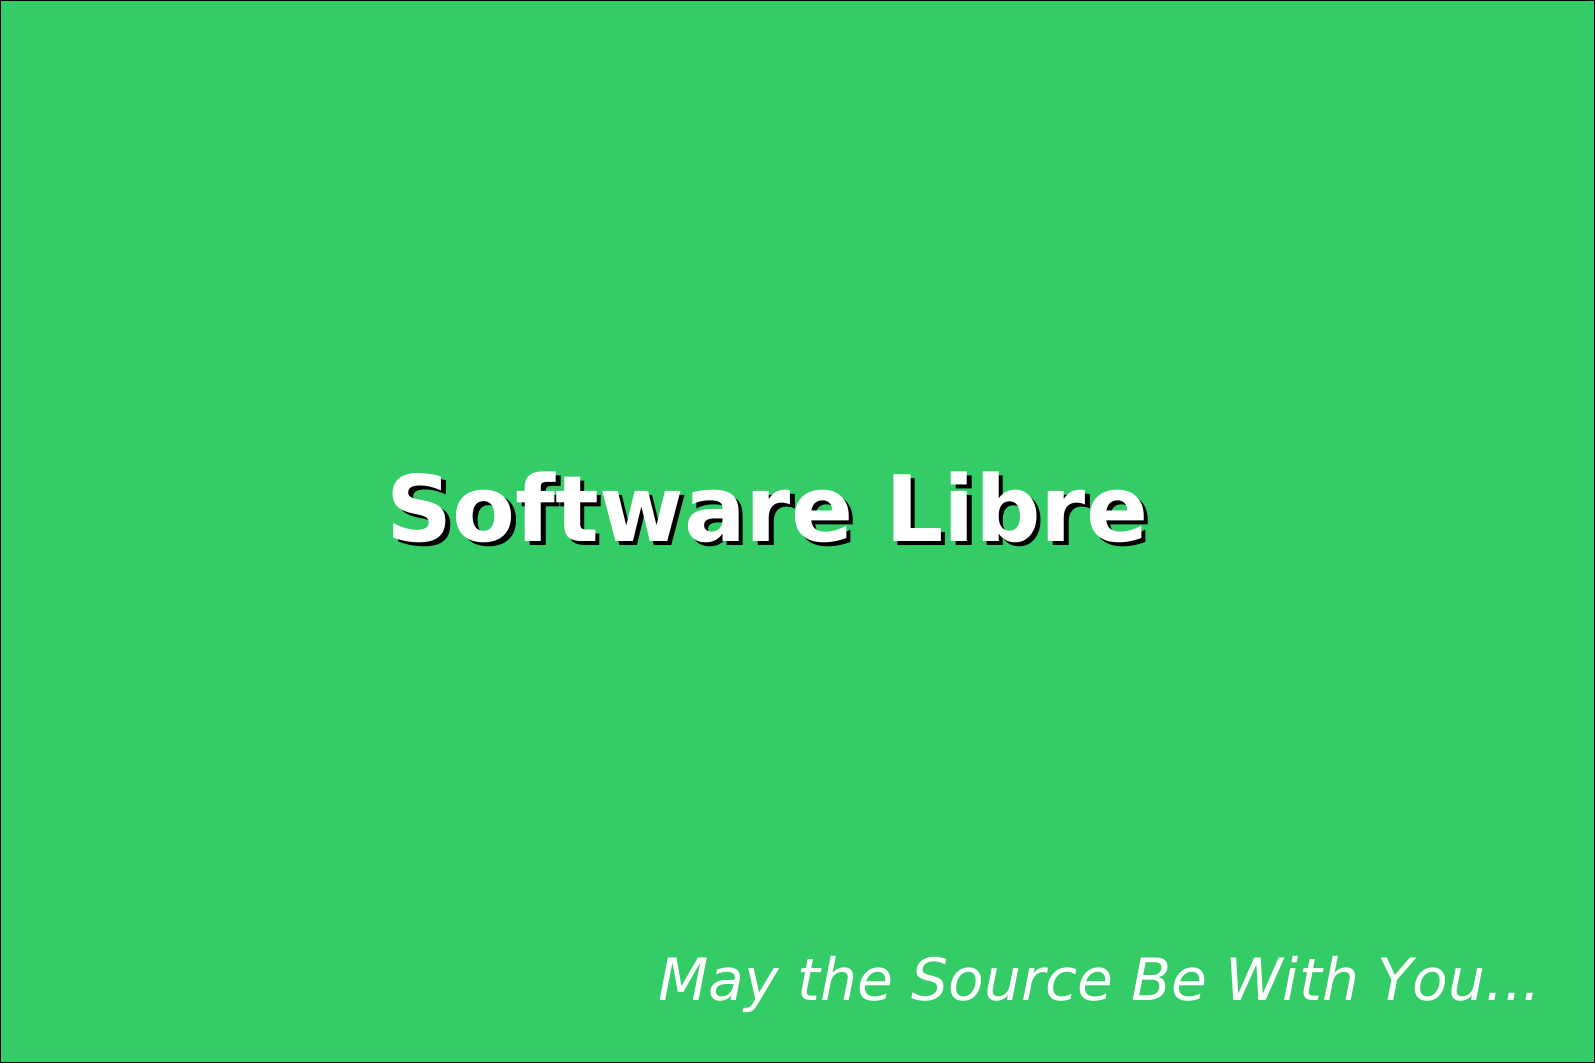

Software Libre
May the Source Be With You...
22